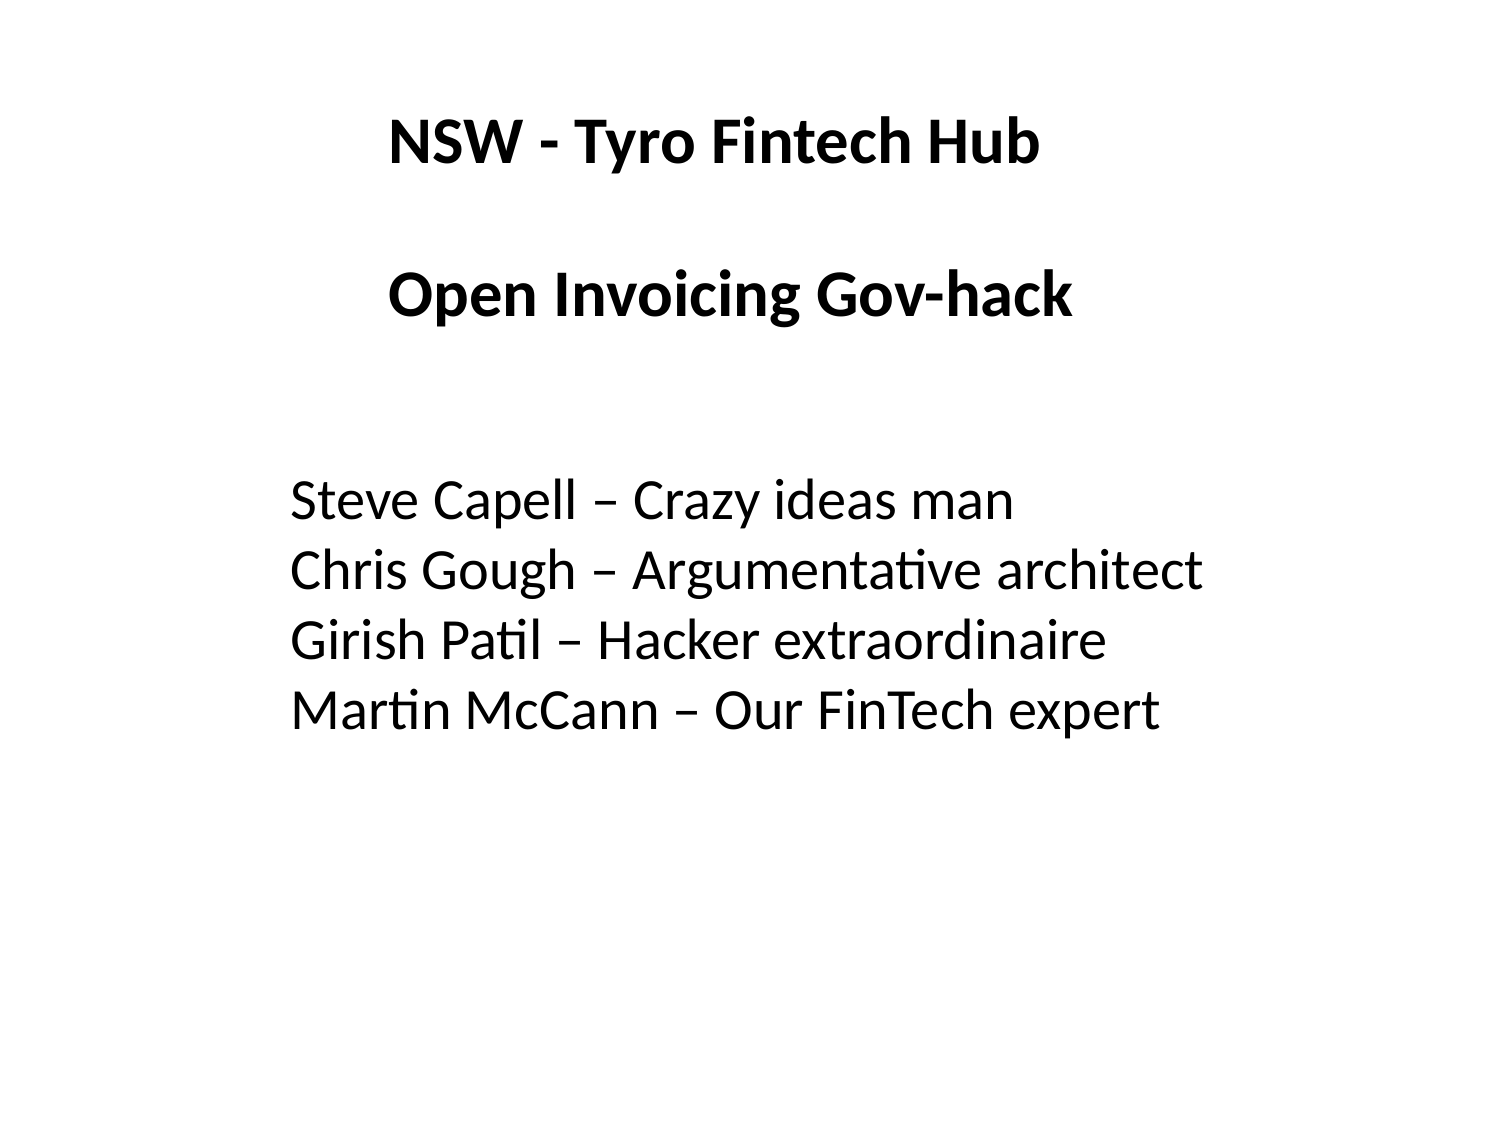

NSW - Tyro Fintech Hub
Open Invoicing Gov-hack
Steve Capell – Crazy ideas man
Chris Gough – Argumentative architect
Girish Patil – Hacker extraordinaire
Martin McCann – Our FinTech expert